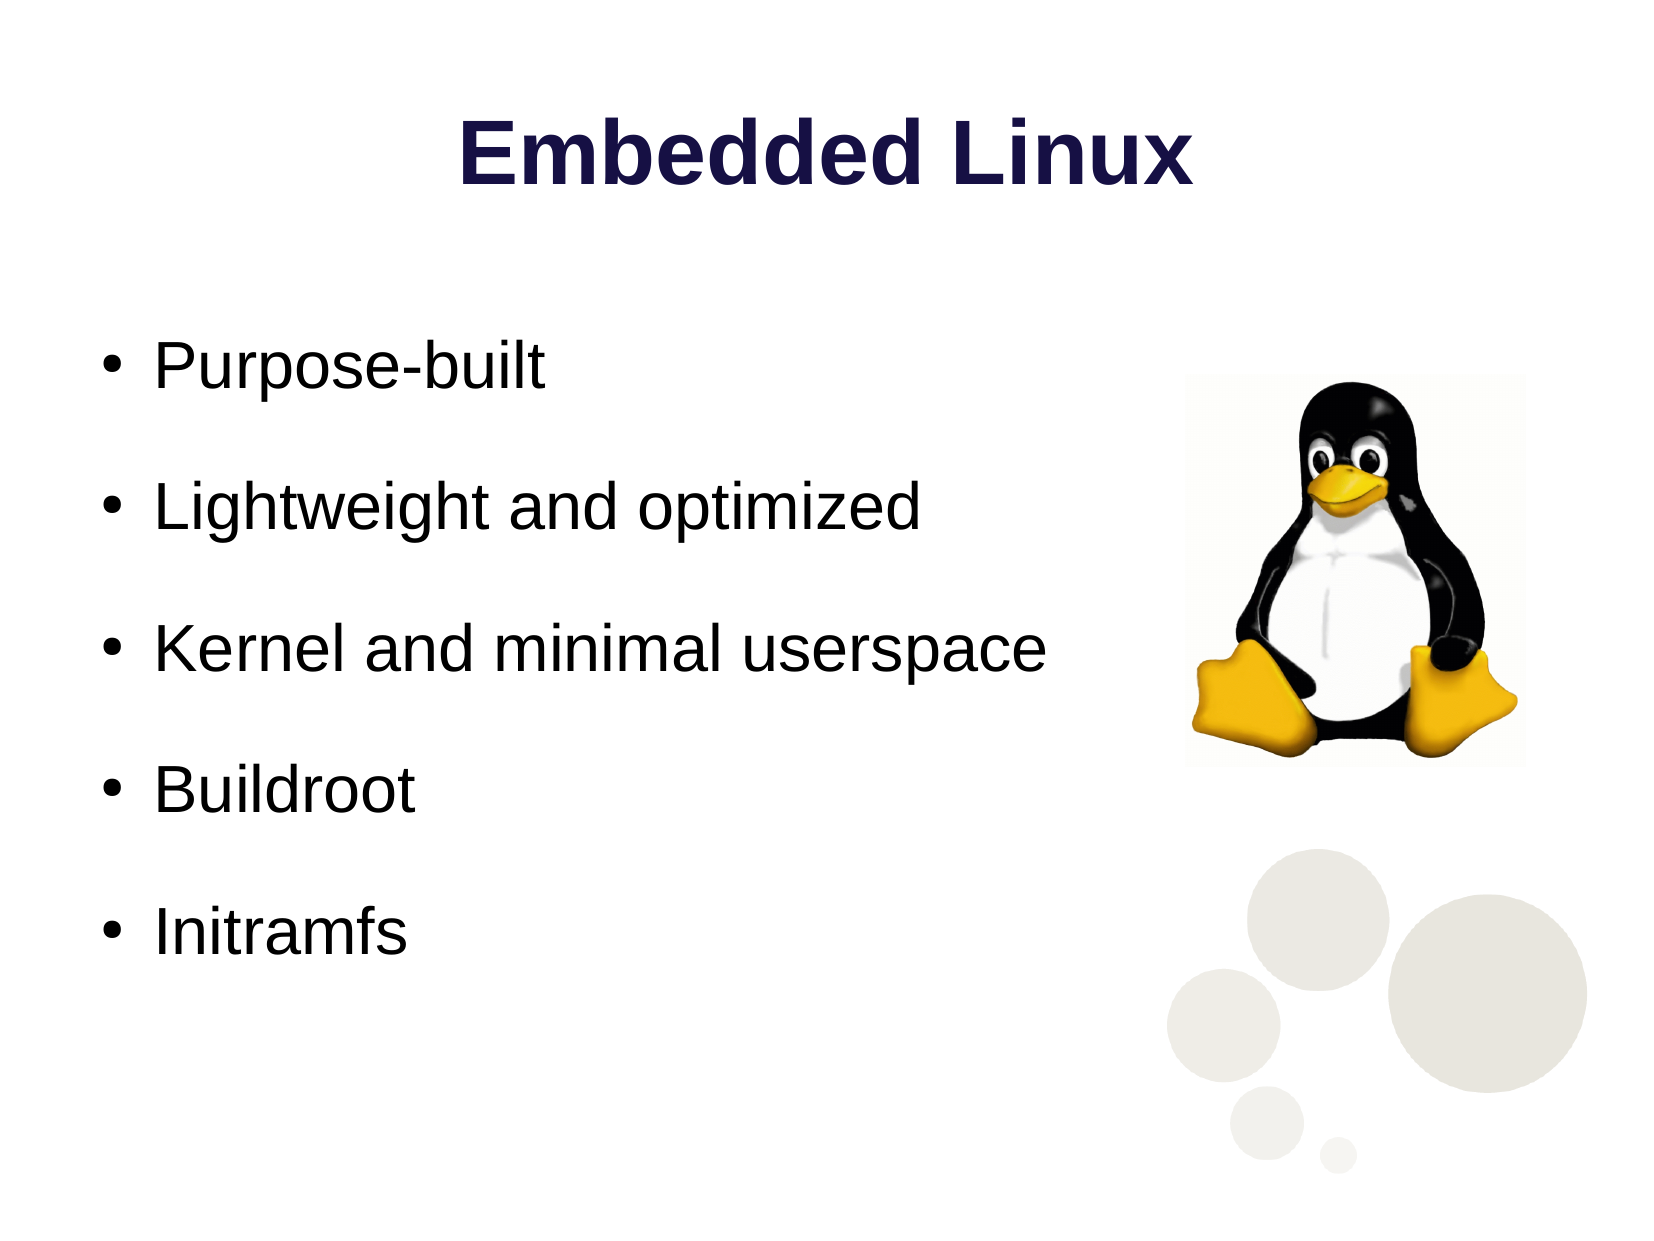

# Embedded Linux
Purpose-built
Lightweight and optimized
Kernel and minimal userspace
Buildroot
Initramfs